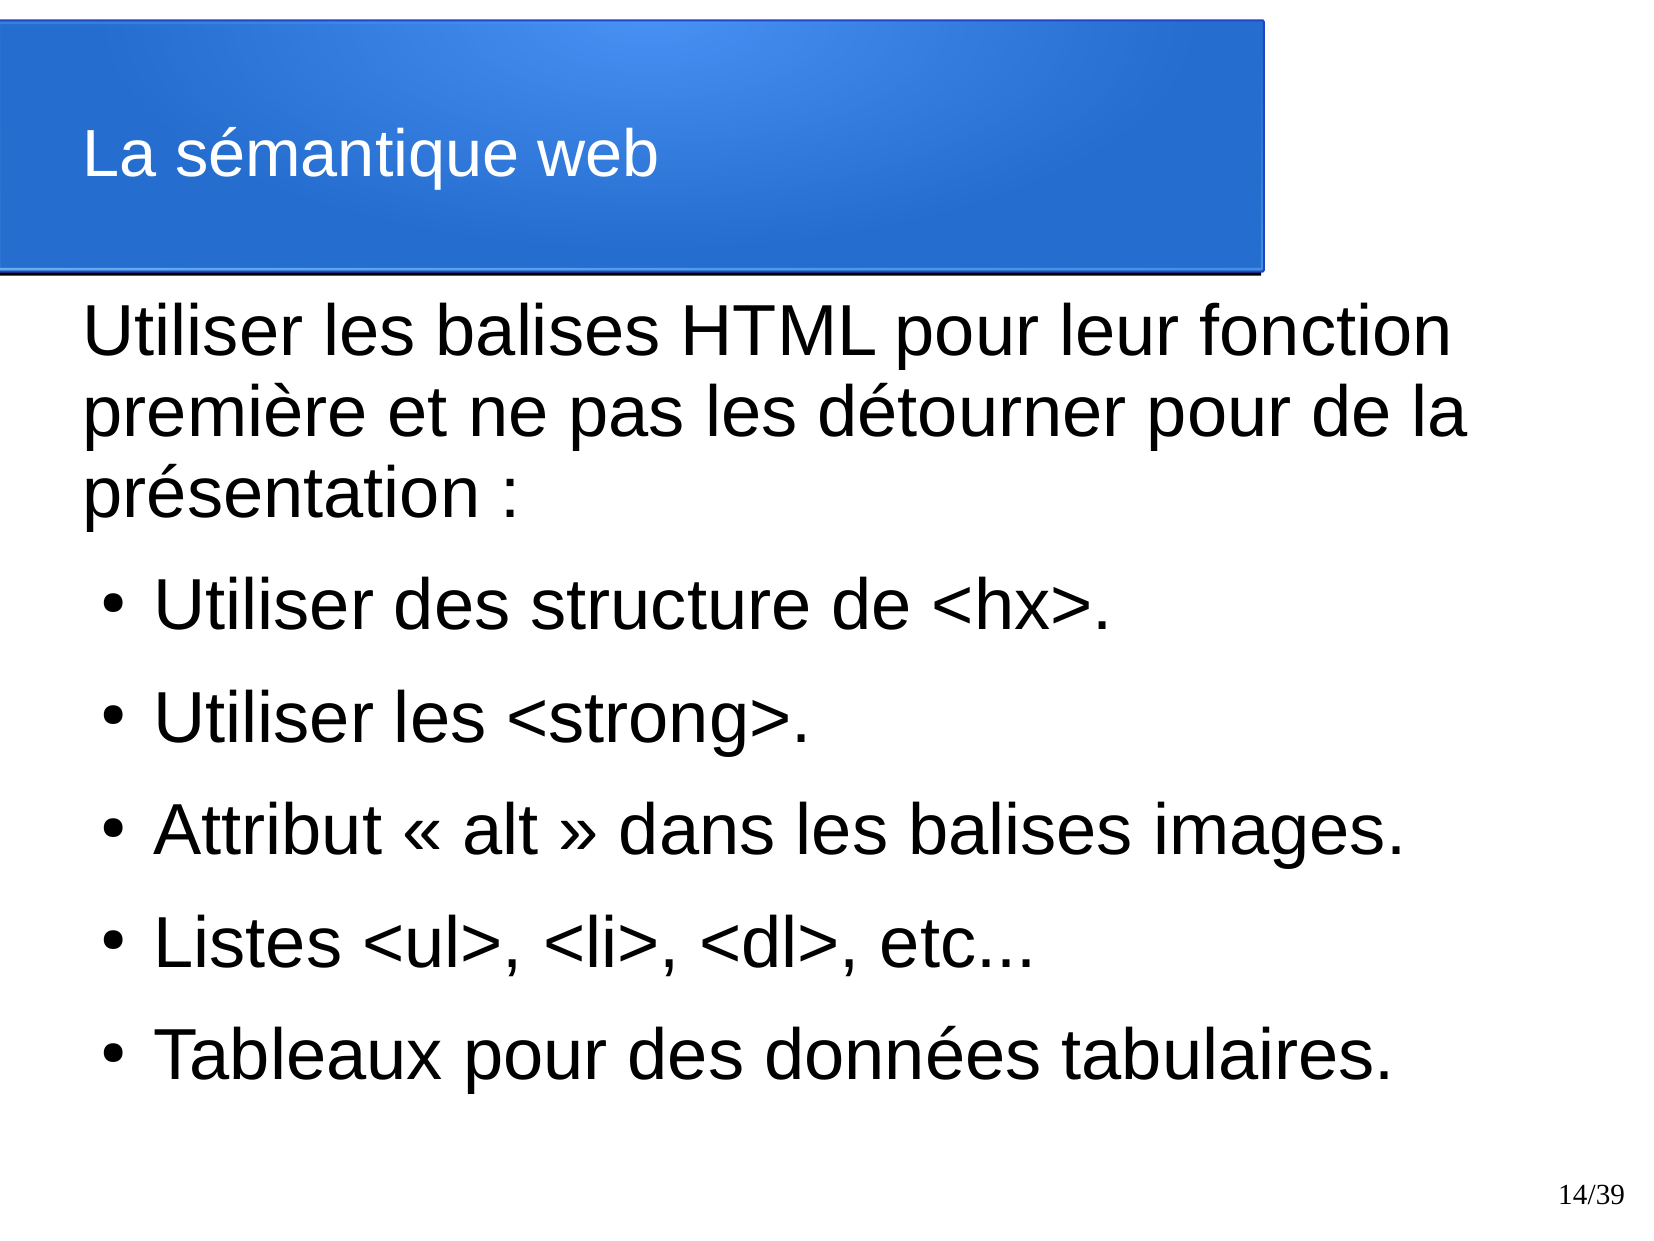

# La sémantique web
Utiliser les balises HTML pour leur fonction première et ne pas les détourner pour de la présentation :
Utiliser des structure de <hx>.
Utiliser les <strong>.
Attribut « alt » dans les balises images.
Listes <ul>, <li>, <dl>, etc...
Tableaux pour des données tabulaires.